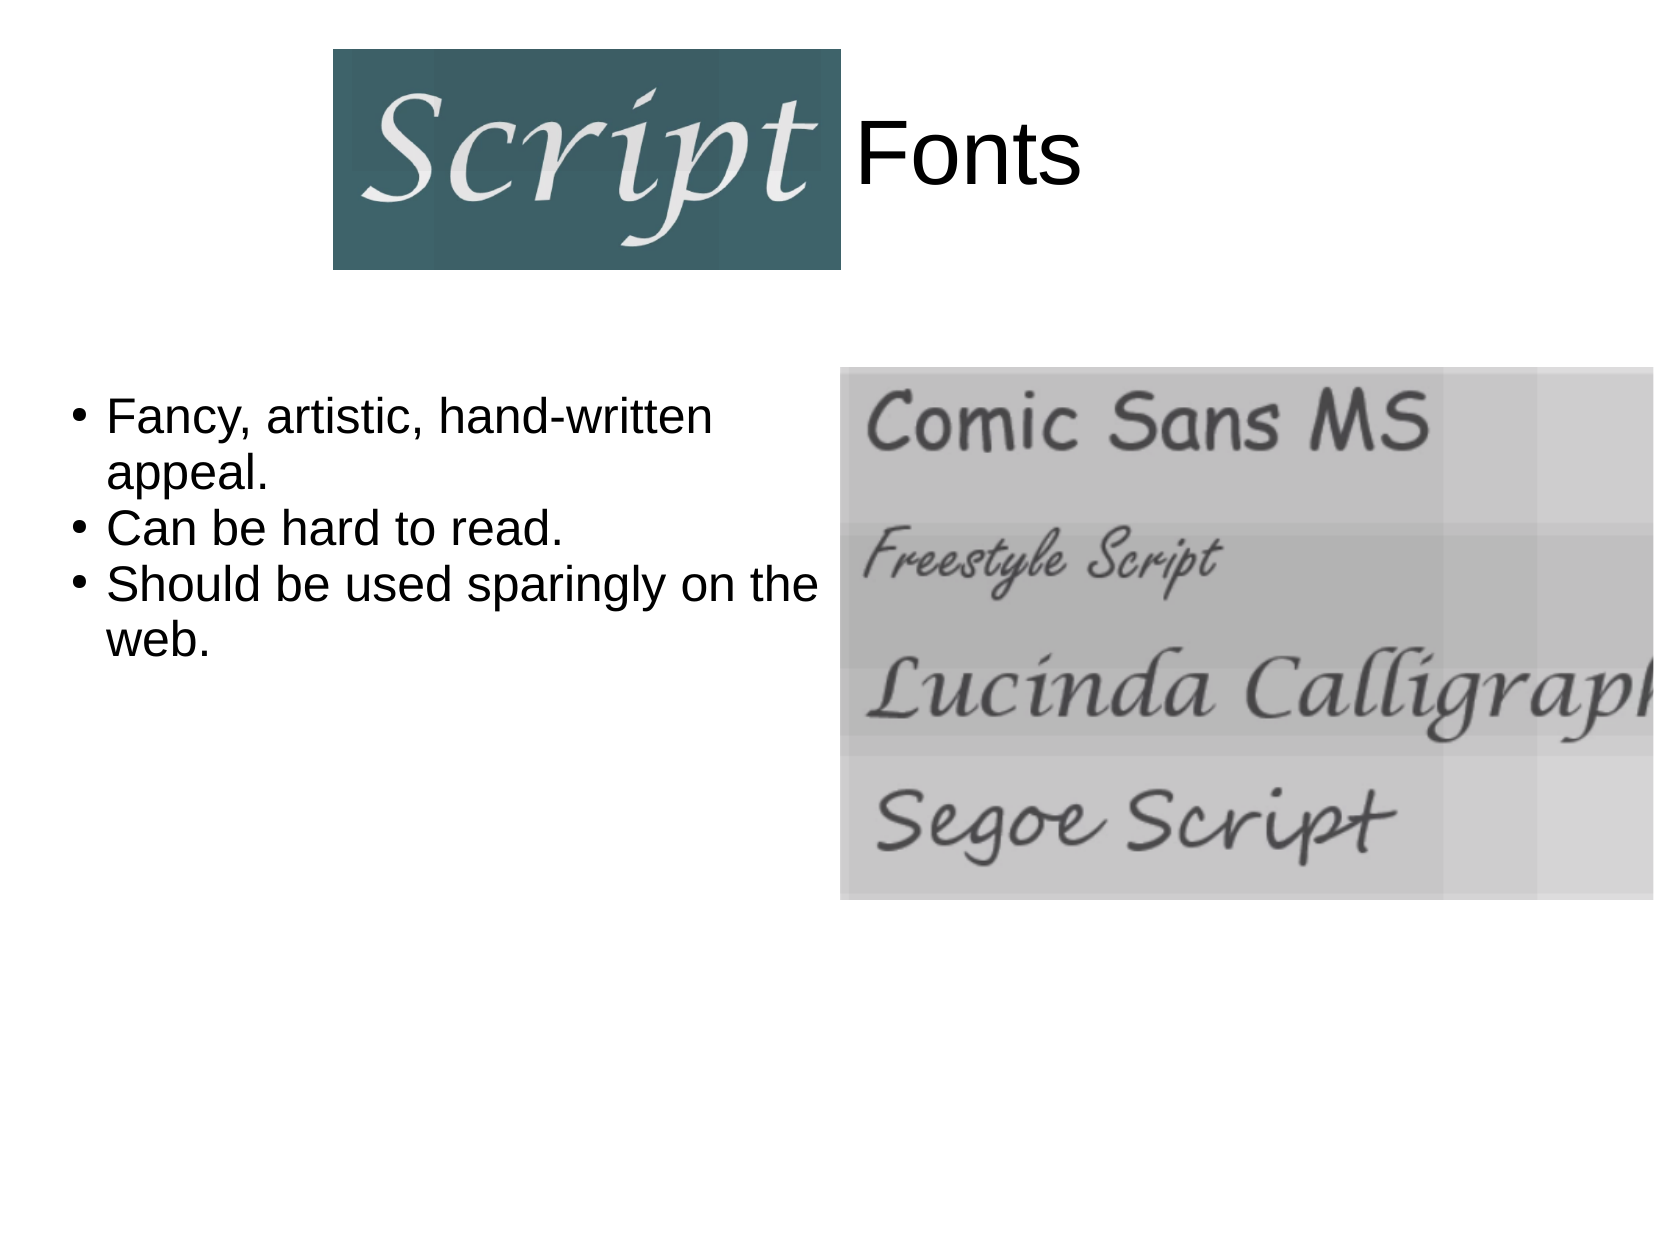

# Script Fonts
Fancy, artistic, hand-written appeal.
Can be hard to read.
Should be used sparingly on the web.